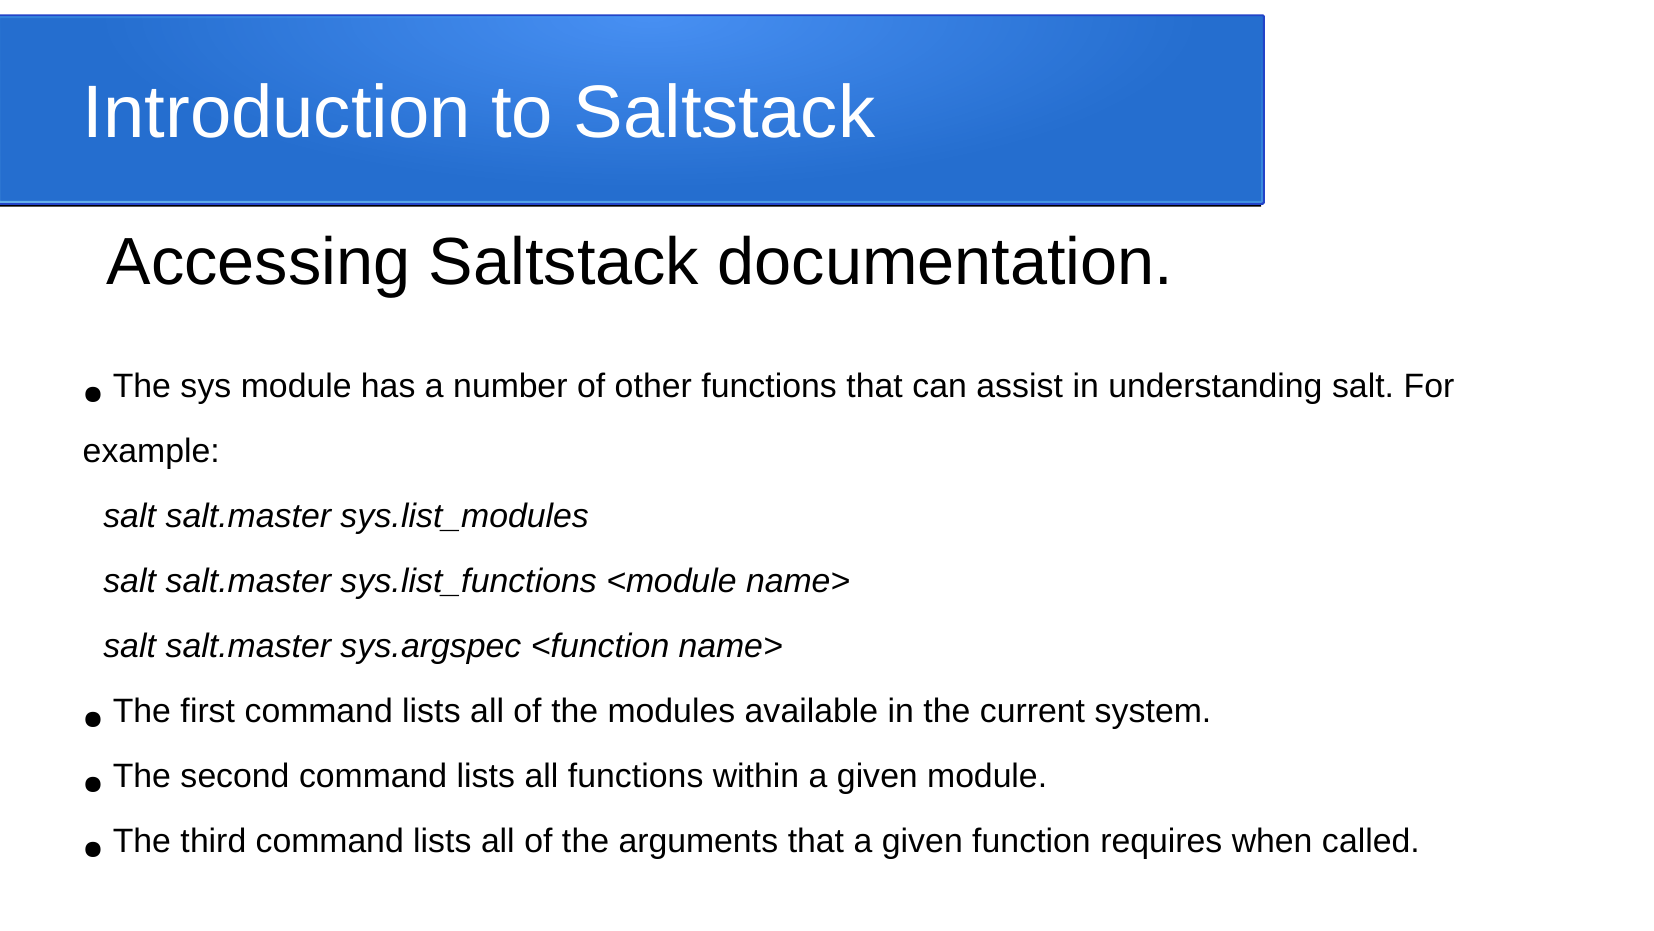

# Introduction to Saltstack
Accessing Saltstack documentation.
 The sys module has a number of other functions that can assist in understanding salt. For example:
salt salt.master sys.list_modules
salt salt.master sys.list_functions <module name>
salt salt.master sys.argspec <function name>
 The first command lists all of the modules available in the current system.
 The second command lists all functions within a given module.
 The third command lists all of the arguments that a given function requires when called.